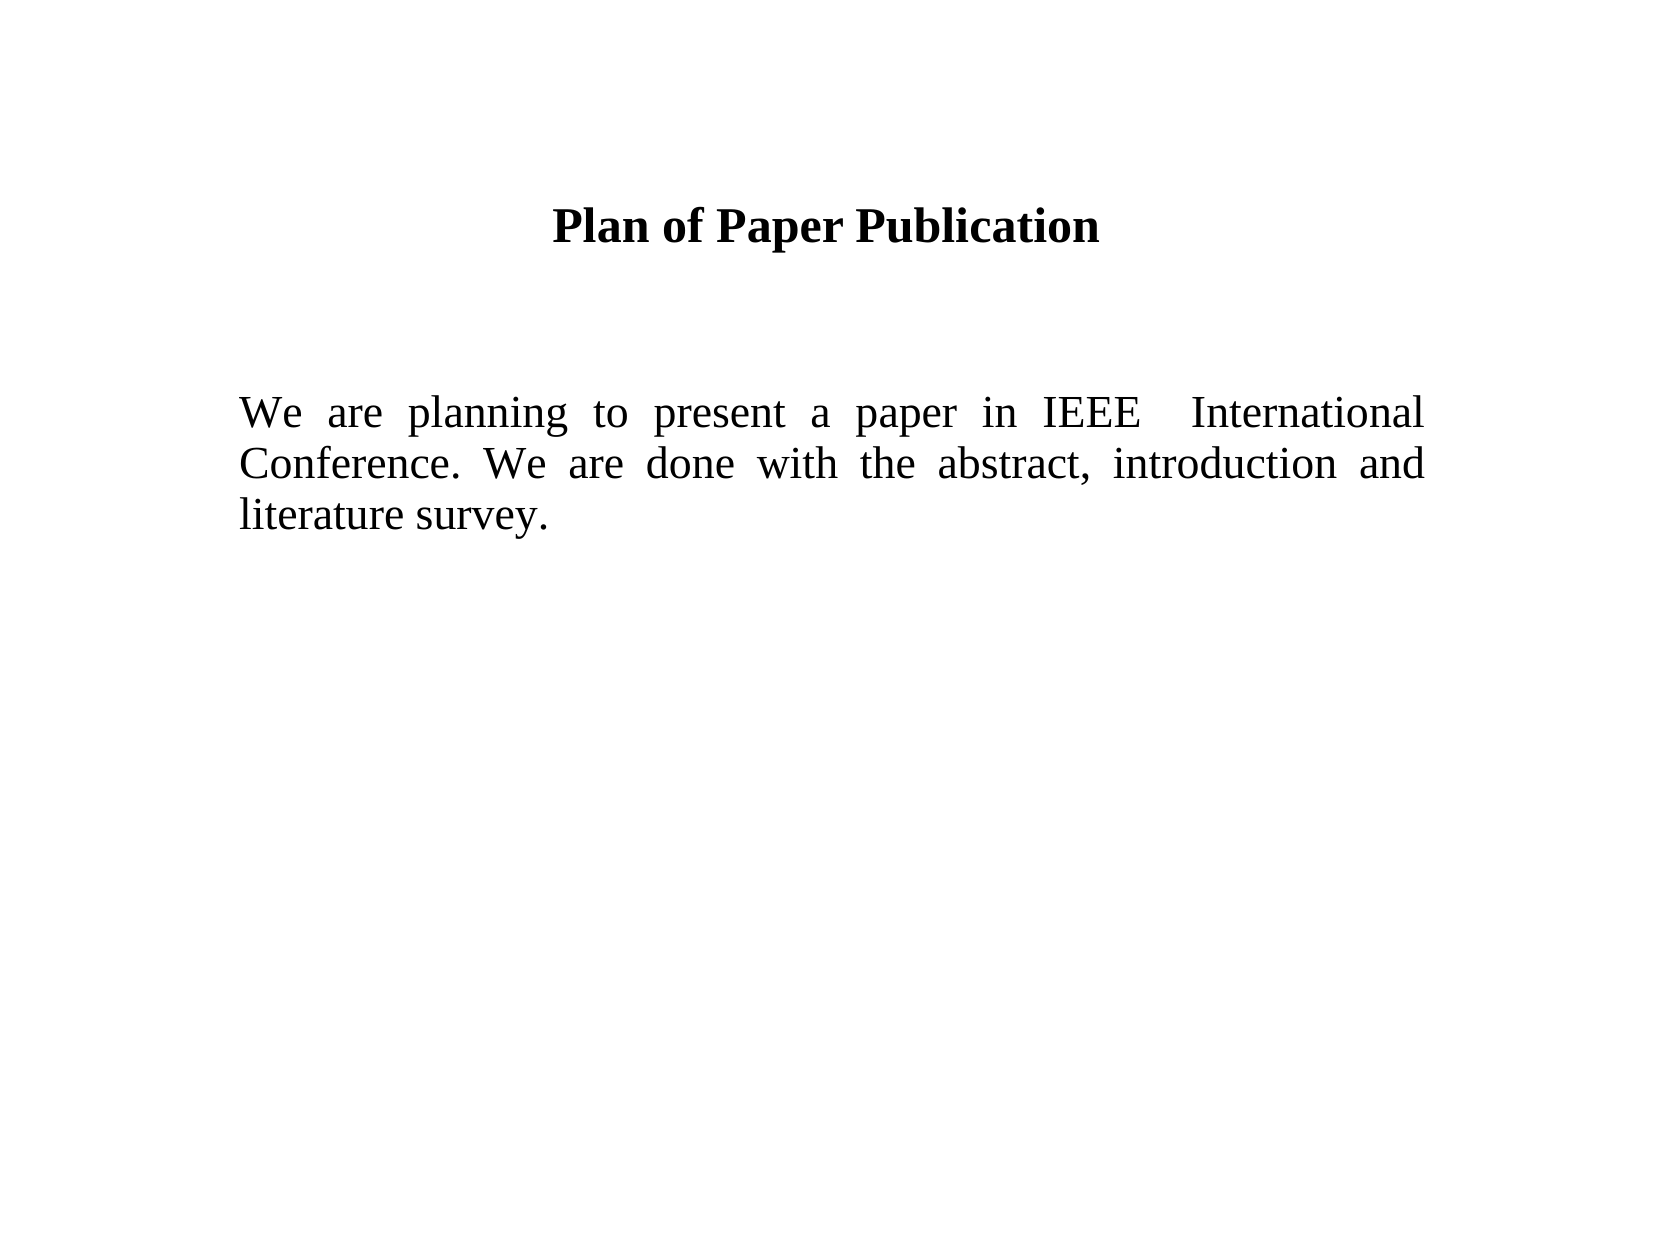

# Plan of Paper Publication
We are planning to present a paper in IEEE International Conference. We are done with the abstract, introduction and literature survey.